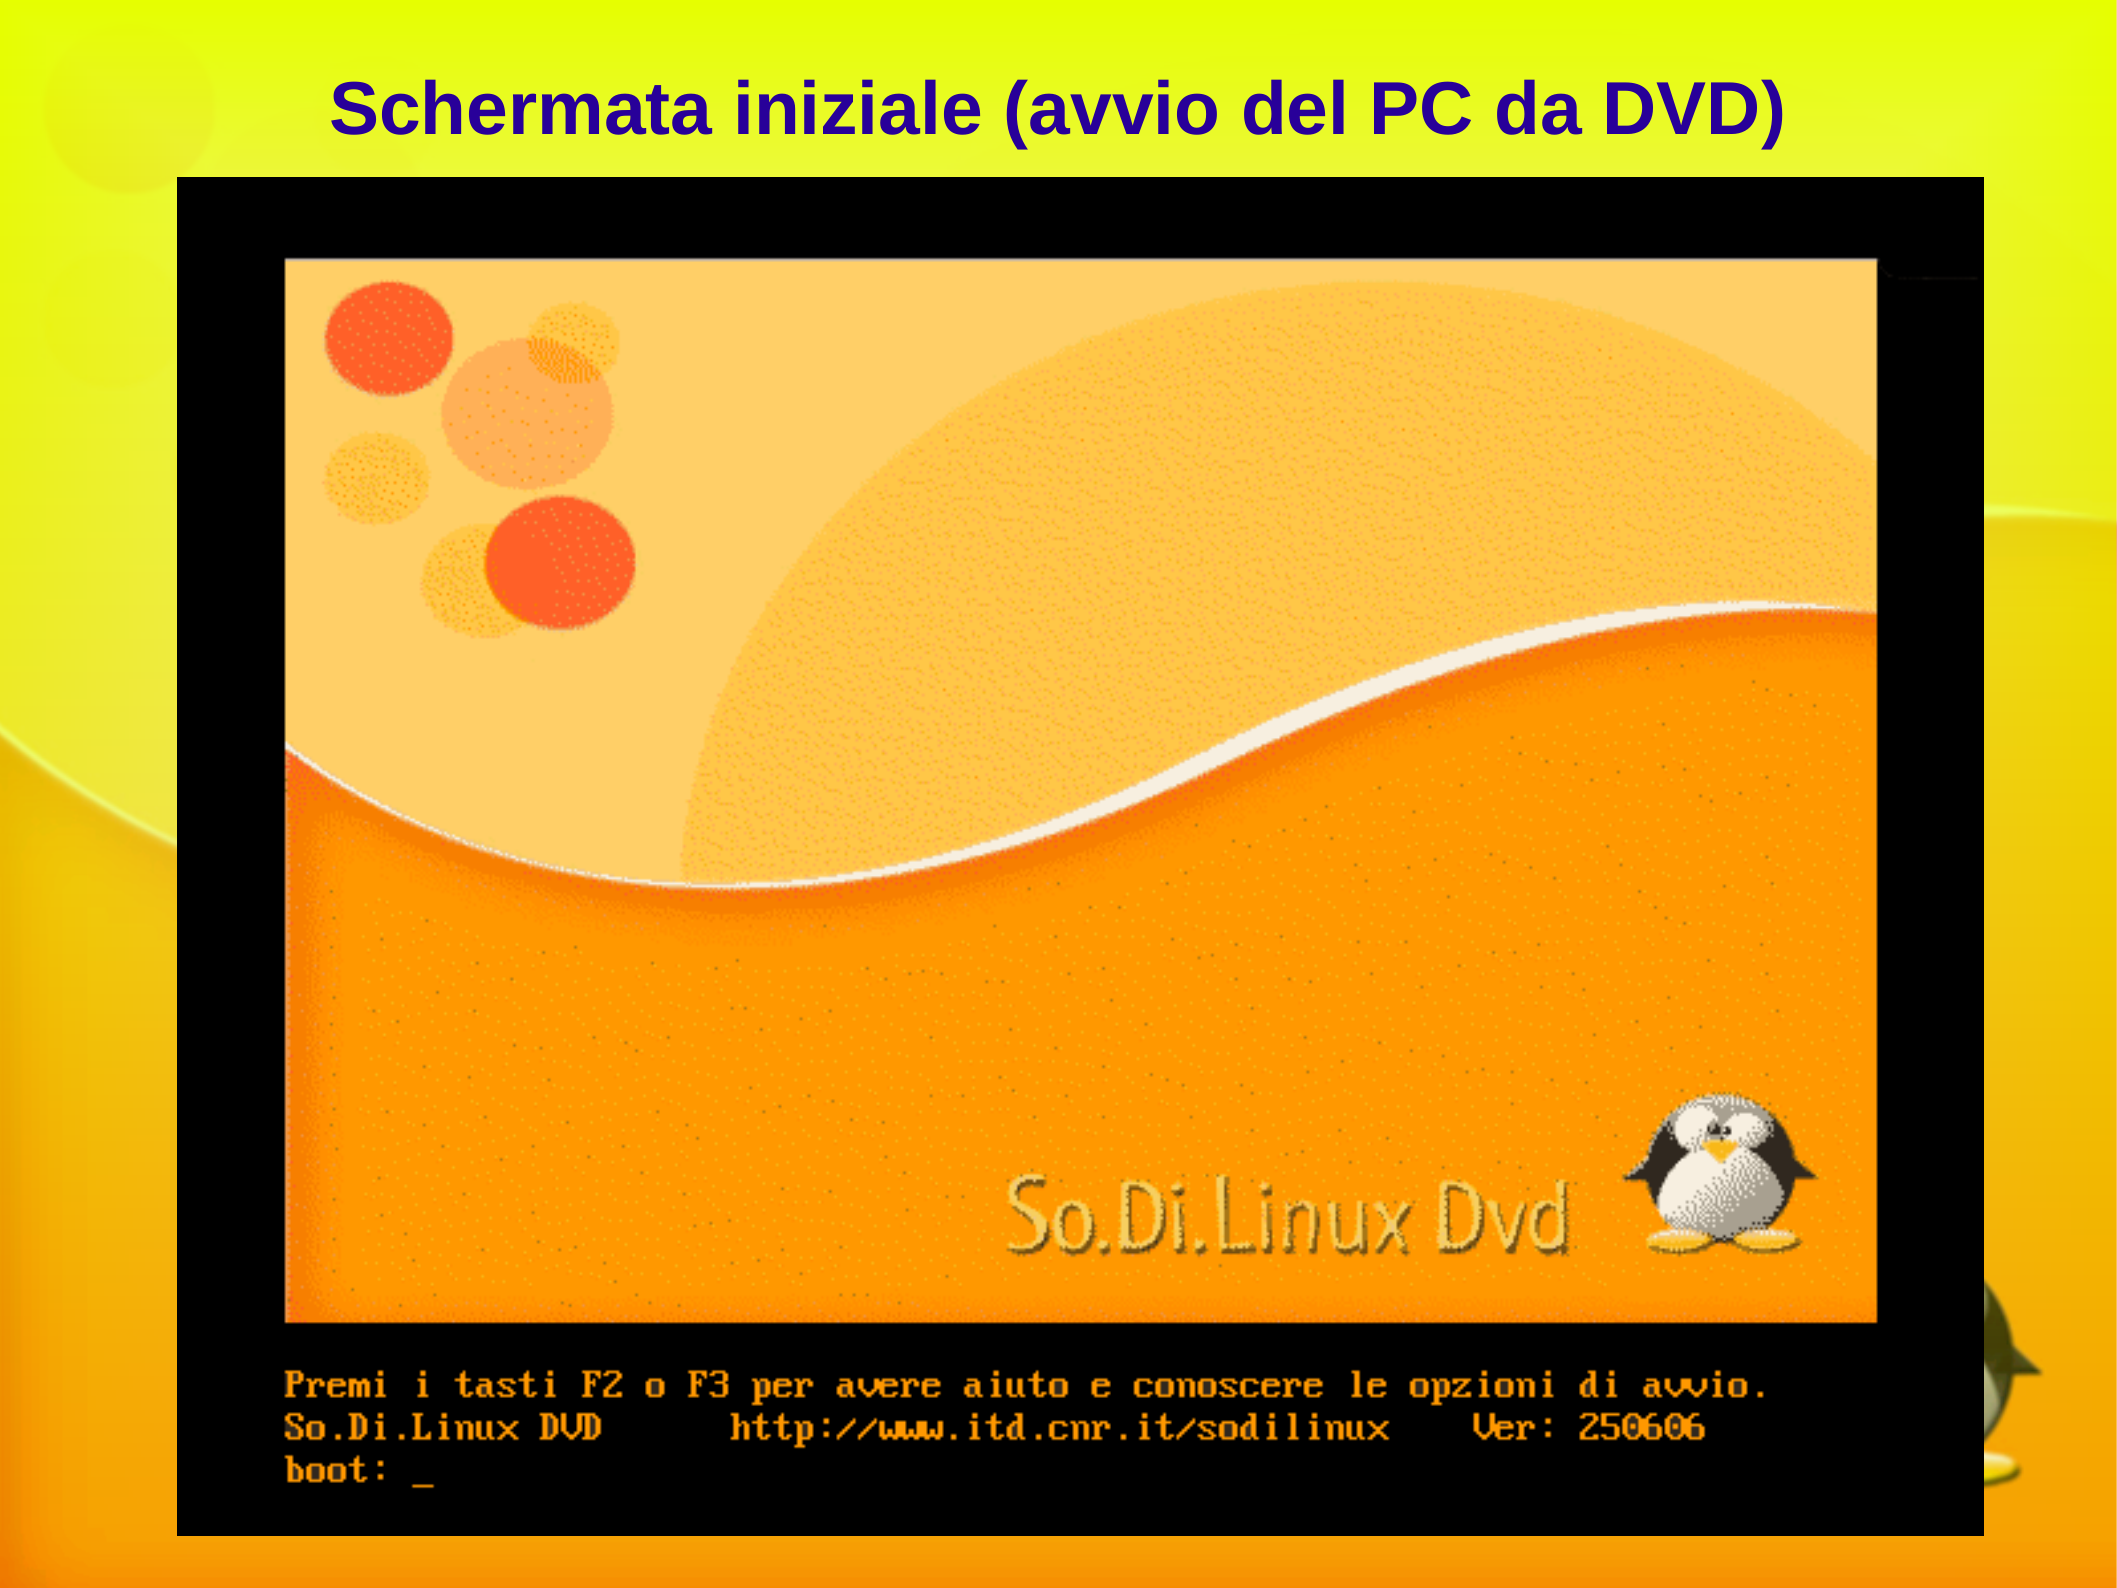

Schermata iniziale (avvio del PC da DVD)